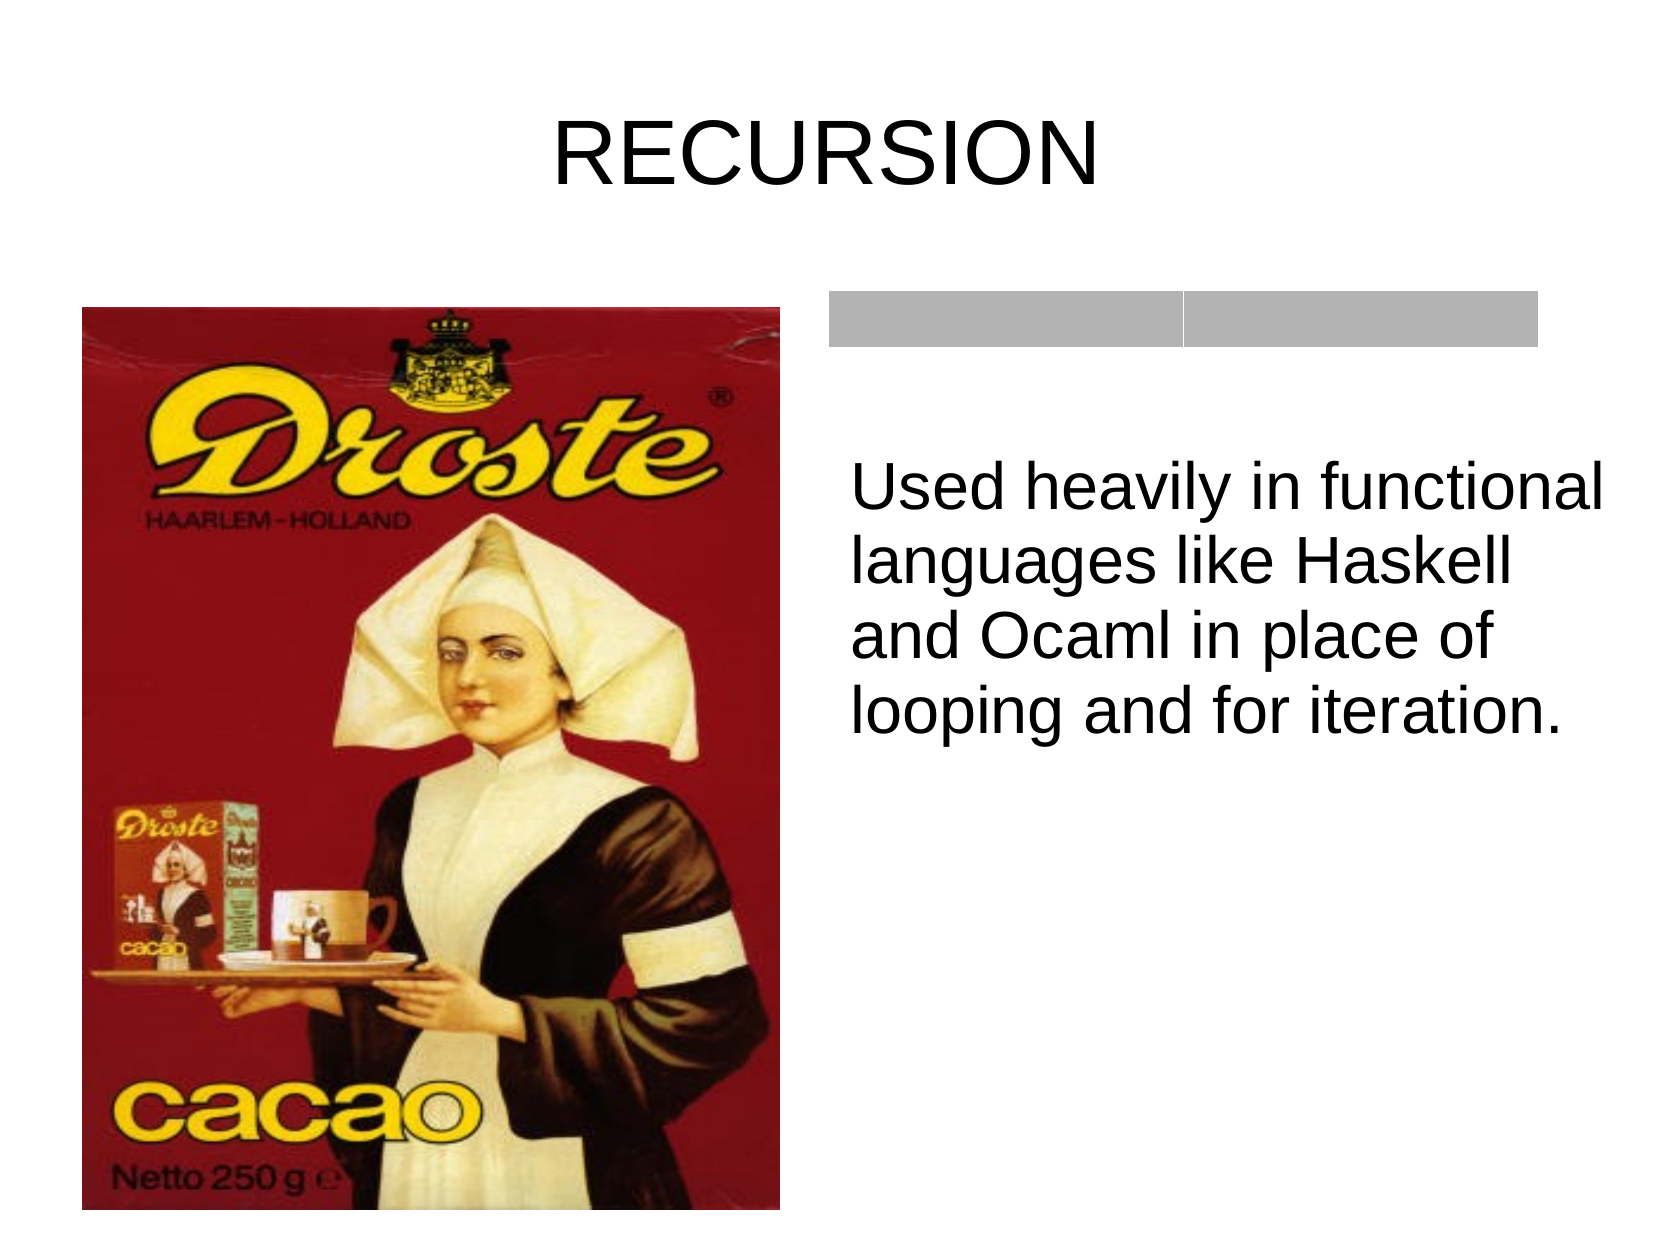

# RECURSION
| | |
| --- | --- |
Used heavily in functional languages like Haskell and Ocaml in place of looping and for iteration.